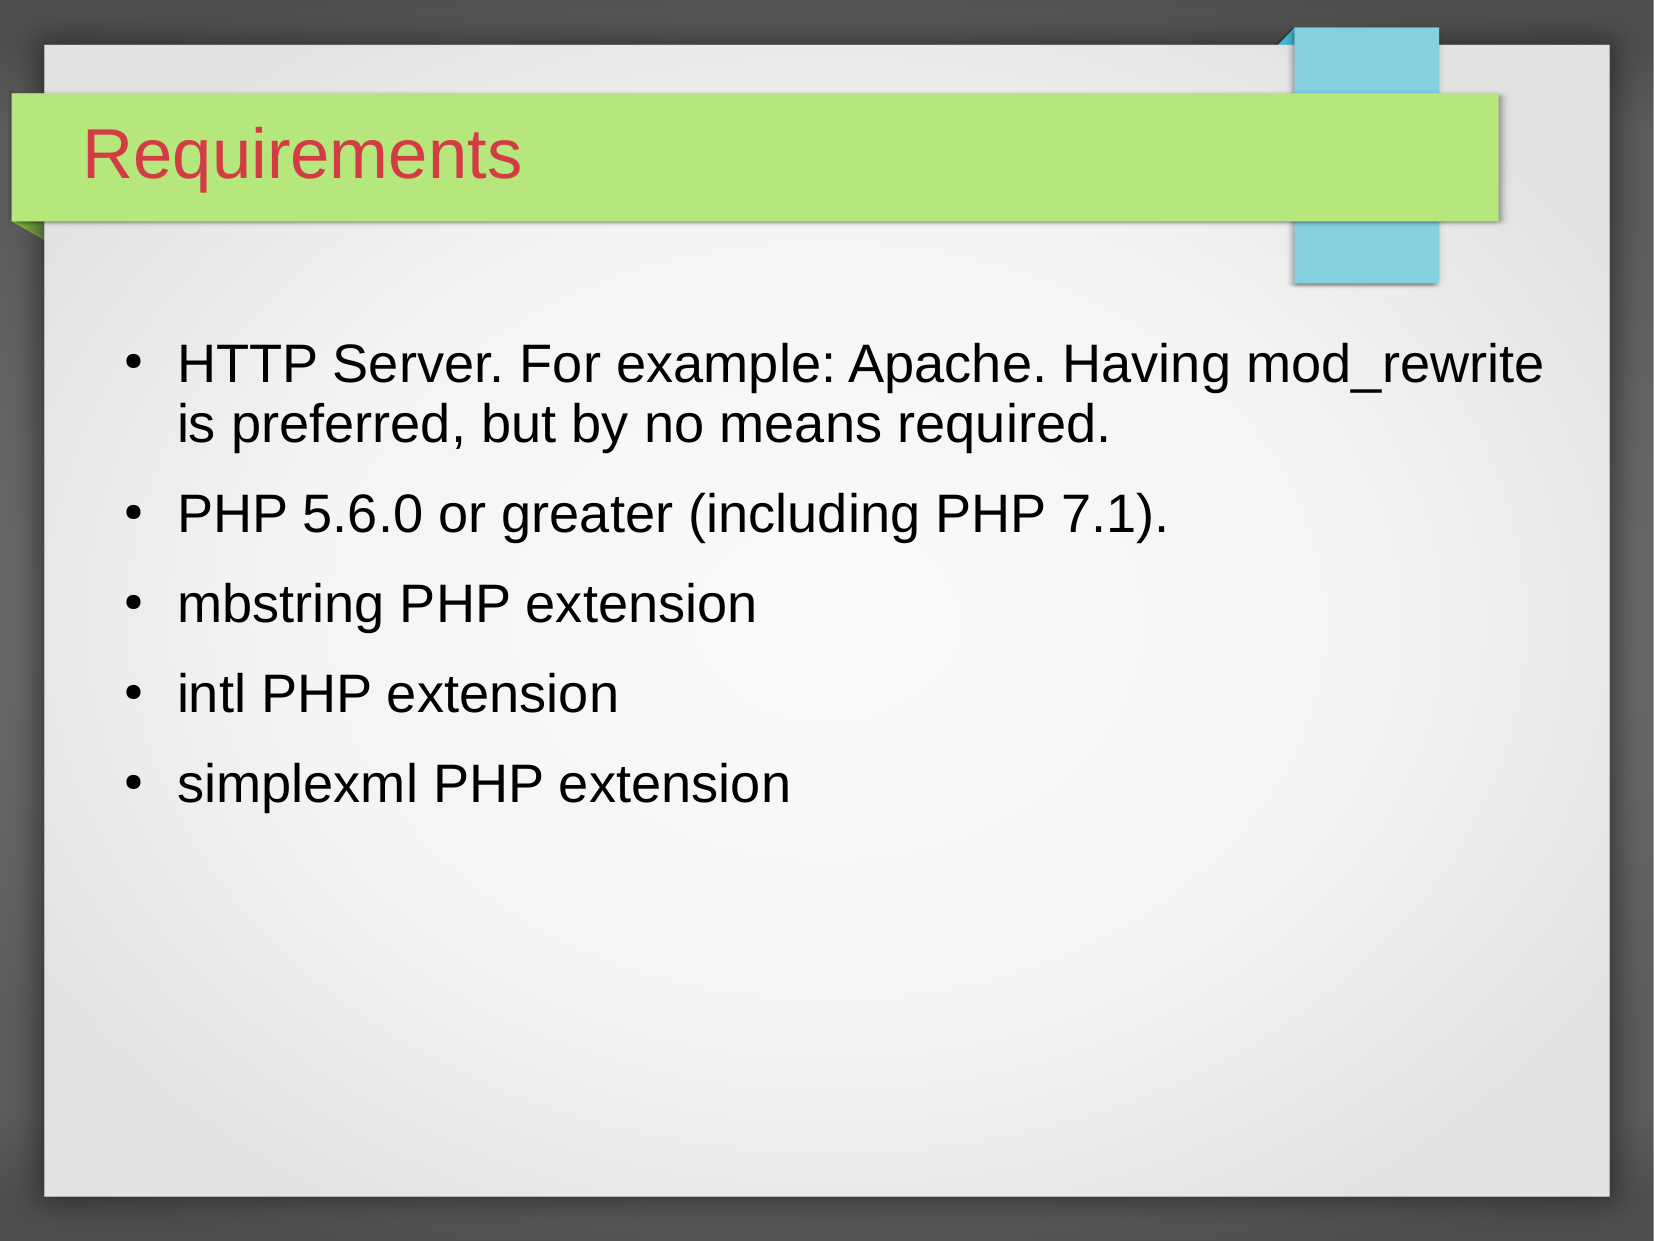

# Requirements
HTTP Server. For example: Apache. Having mod_rewrite is preferred, but by no means required.
PHP 5.6.0 or greater (including PHP 7.1).
mbstring PHP extension
intl PHP extension
simplexml PHP extension